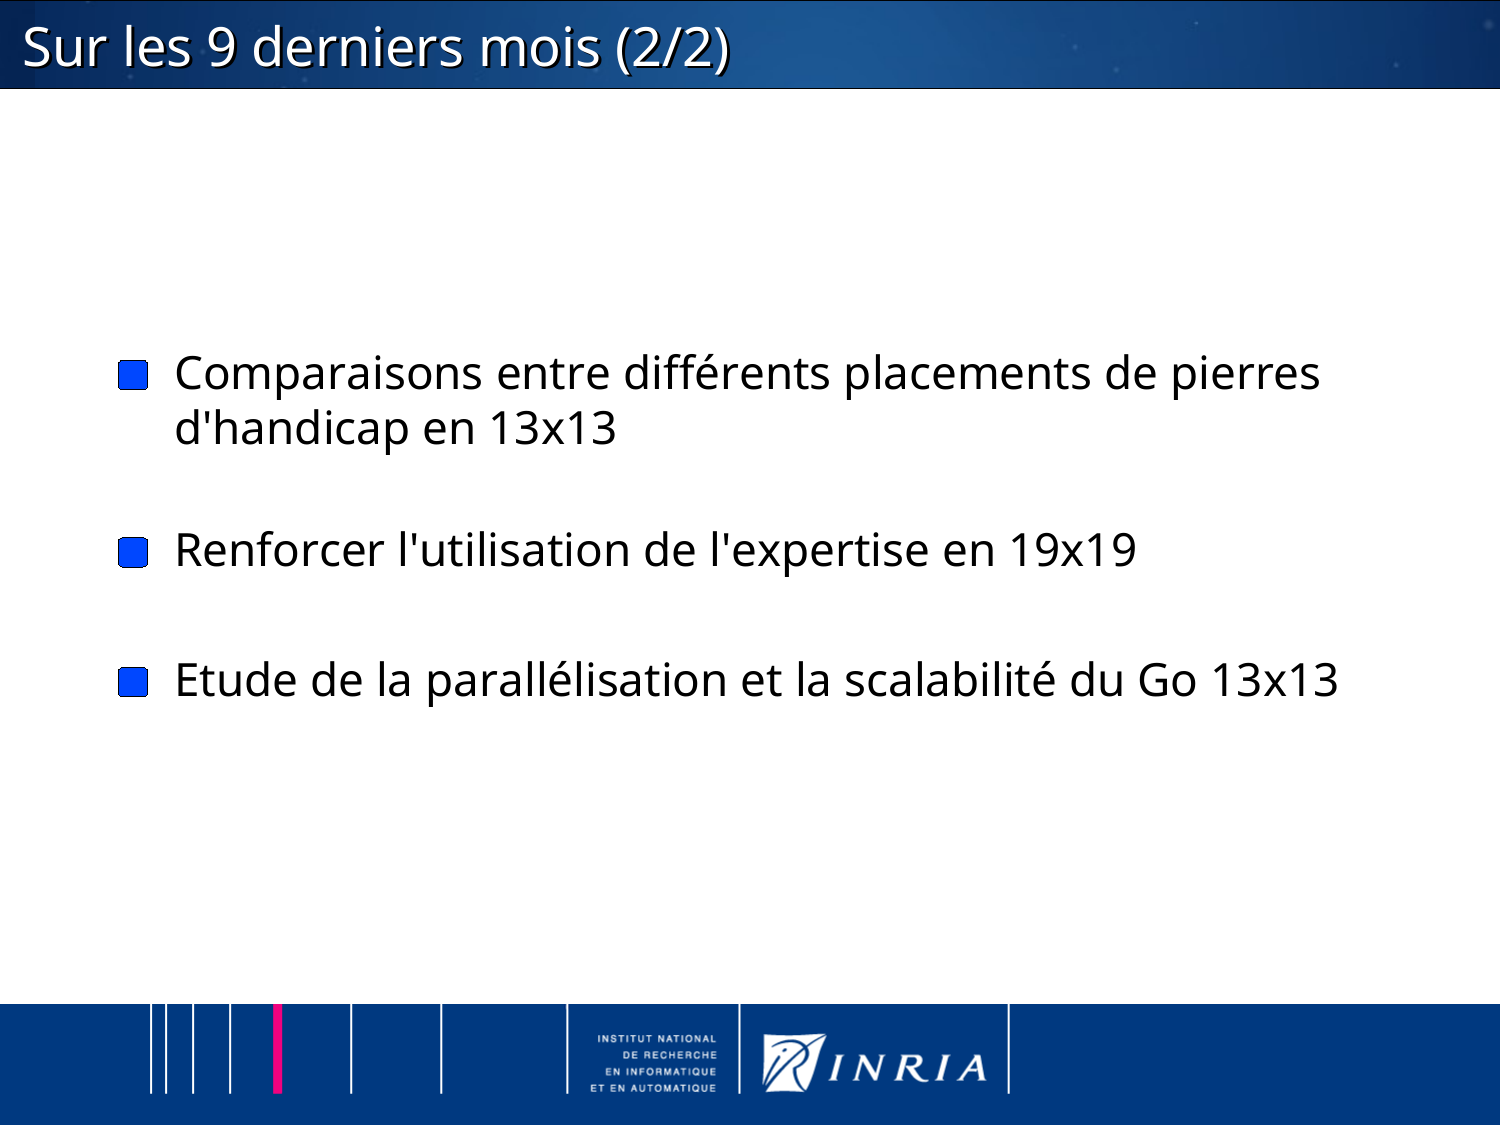

Sur les 9 derniers mois (2/2)
Comparaisons entre différents placements de pierres d'handicap en 13x13
Renforcer l'utilisation de l'expertise en 19x19
Etude de la parallélisation et la scalabilité du Go 13x13